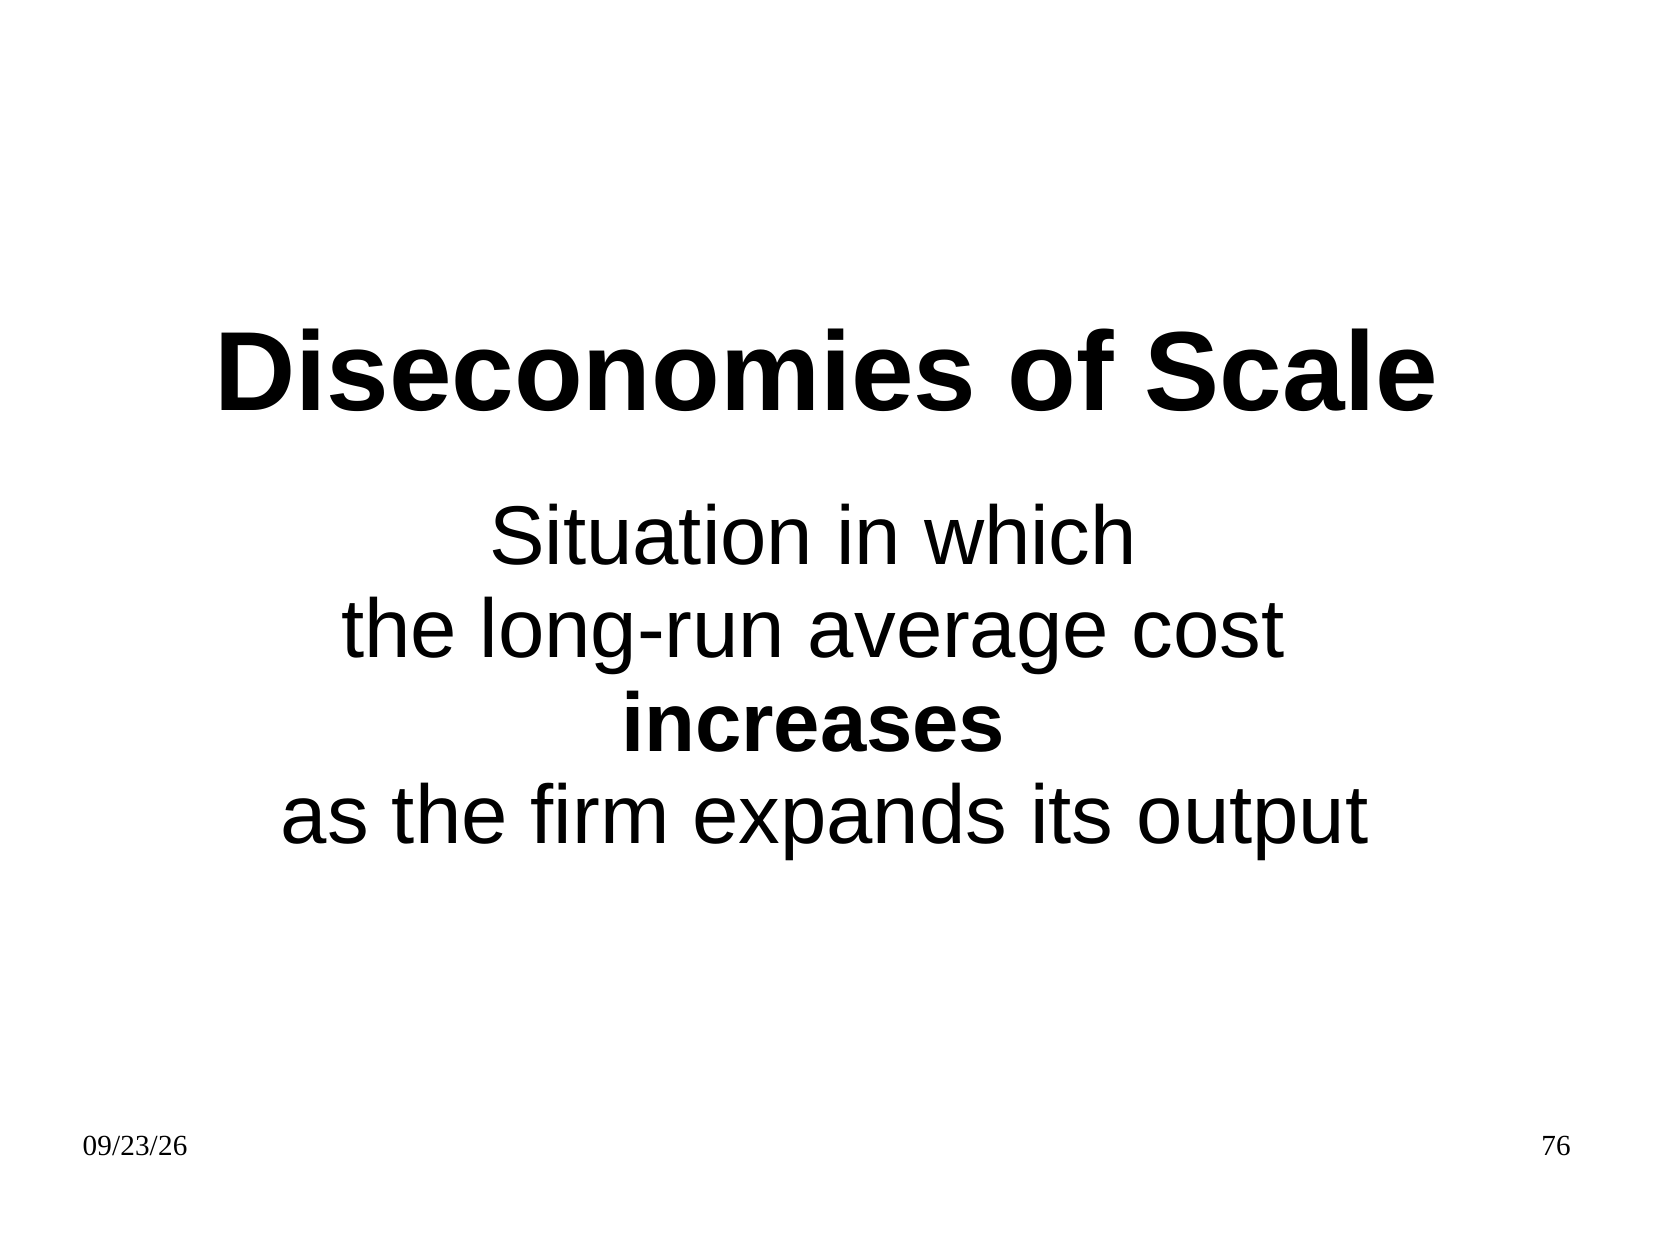

# Diseconomies of Scale
Situation in which
the long-run average cost
increases
as the firm expands its output
76